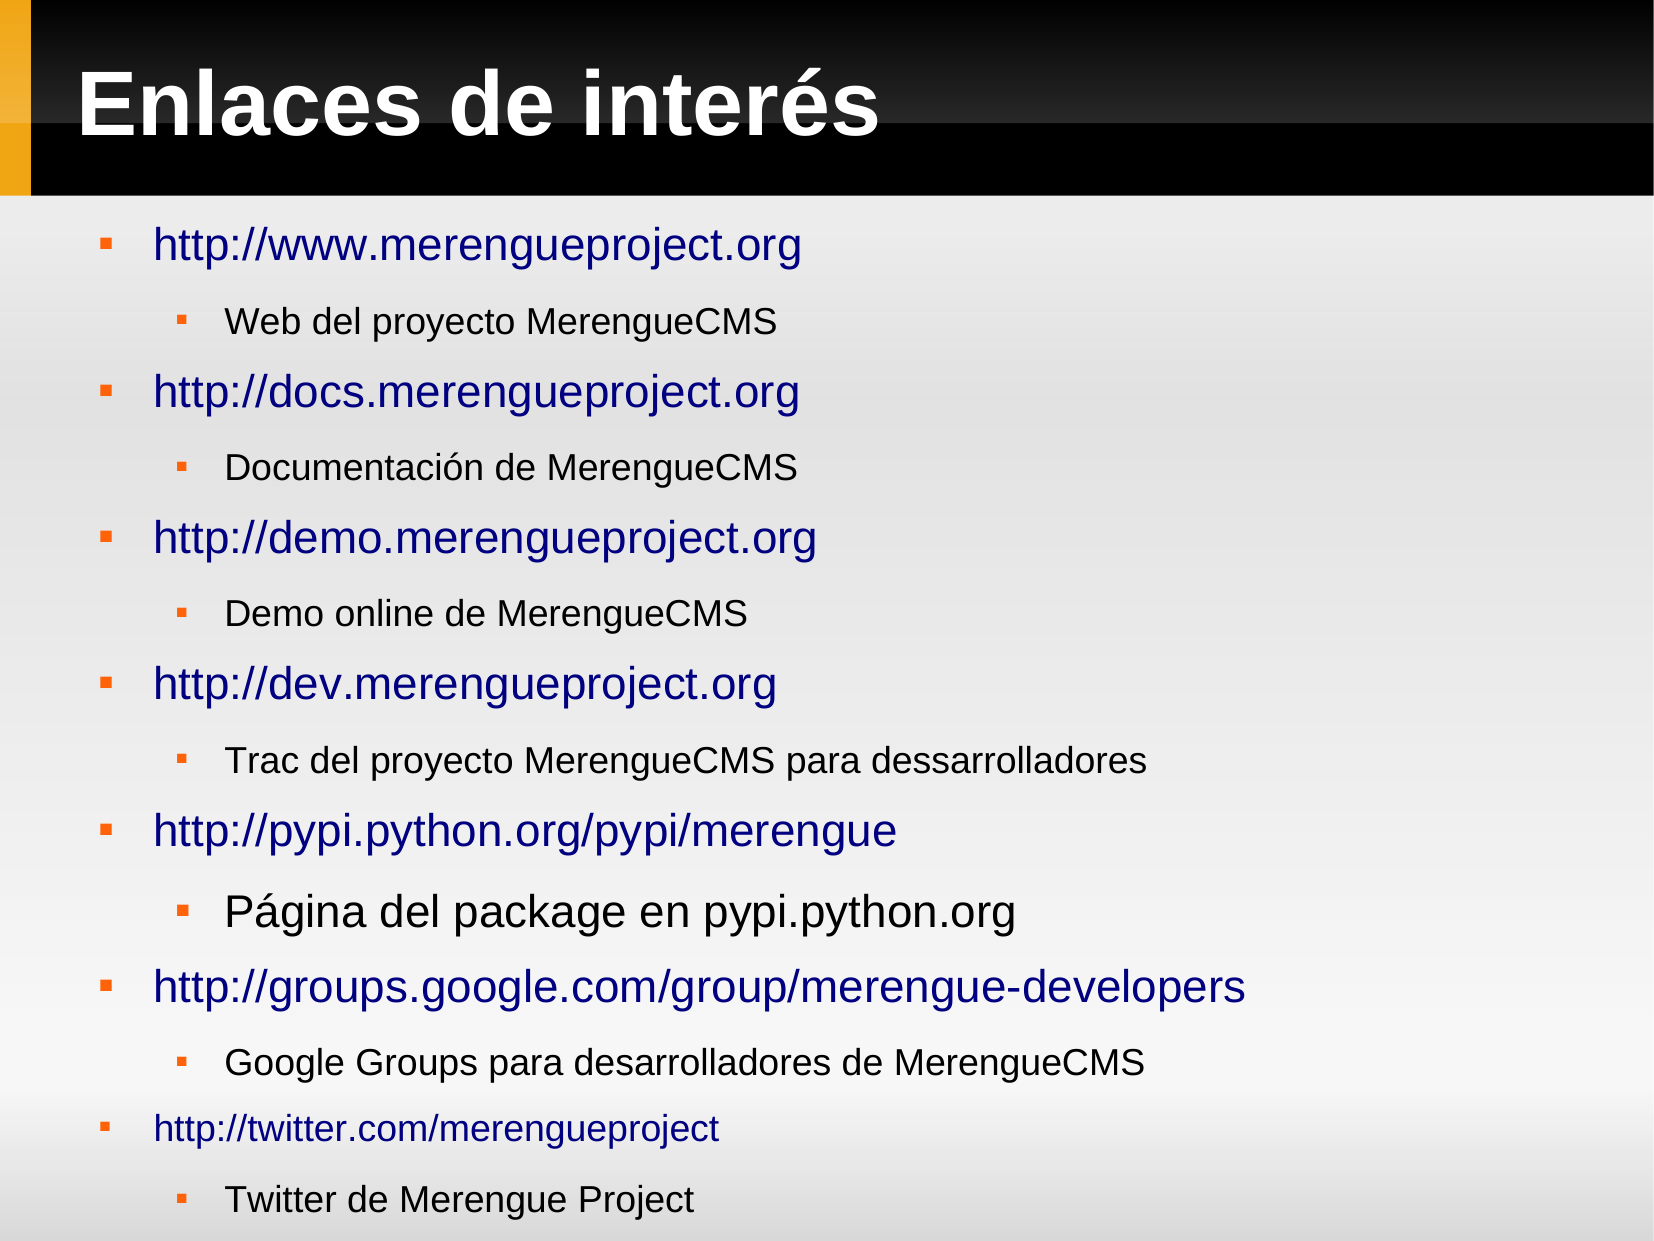

# Enlaces de interés
http://www.merengueproject.org
Web del proyecto MerengueCMS
http://docs.merengueproject.org
Documentación de MerengueCMS
http://demo.merengueproject.org
Demo online de MerengueCMS
http://dev.merengueproject.org
Trac del proyecto MerengueCMS para dessarrolladores
http://pypi.python.org/pypi/merengue
Página del package en pypi.python.org
http://groups.google.com/group/merengue-developers
Google Groups para desarrolladores de MerengueCMS
http://twitter.com/merengueproject
Twitter de Merengue Project